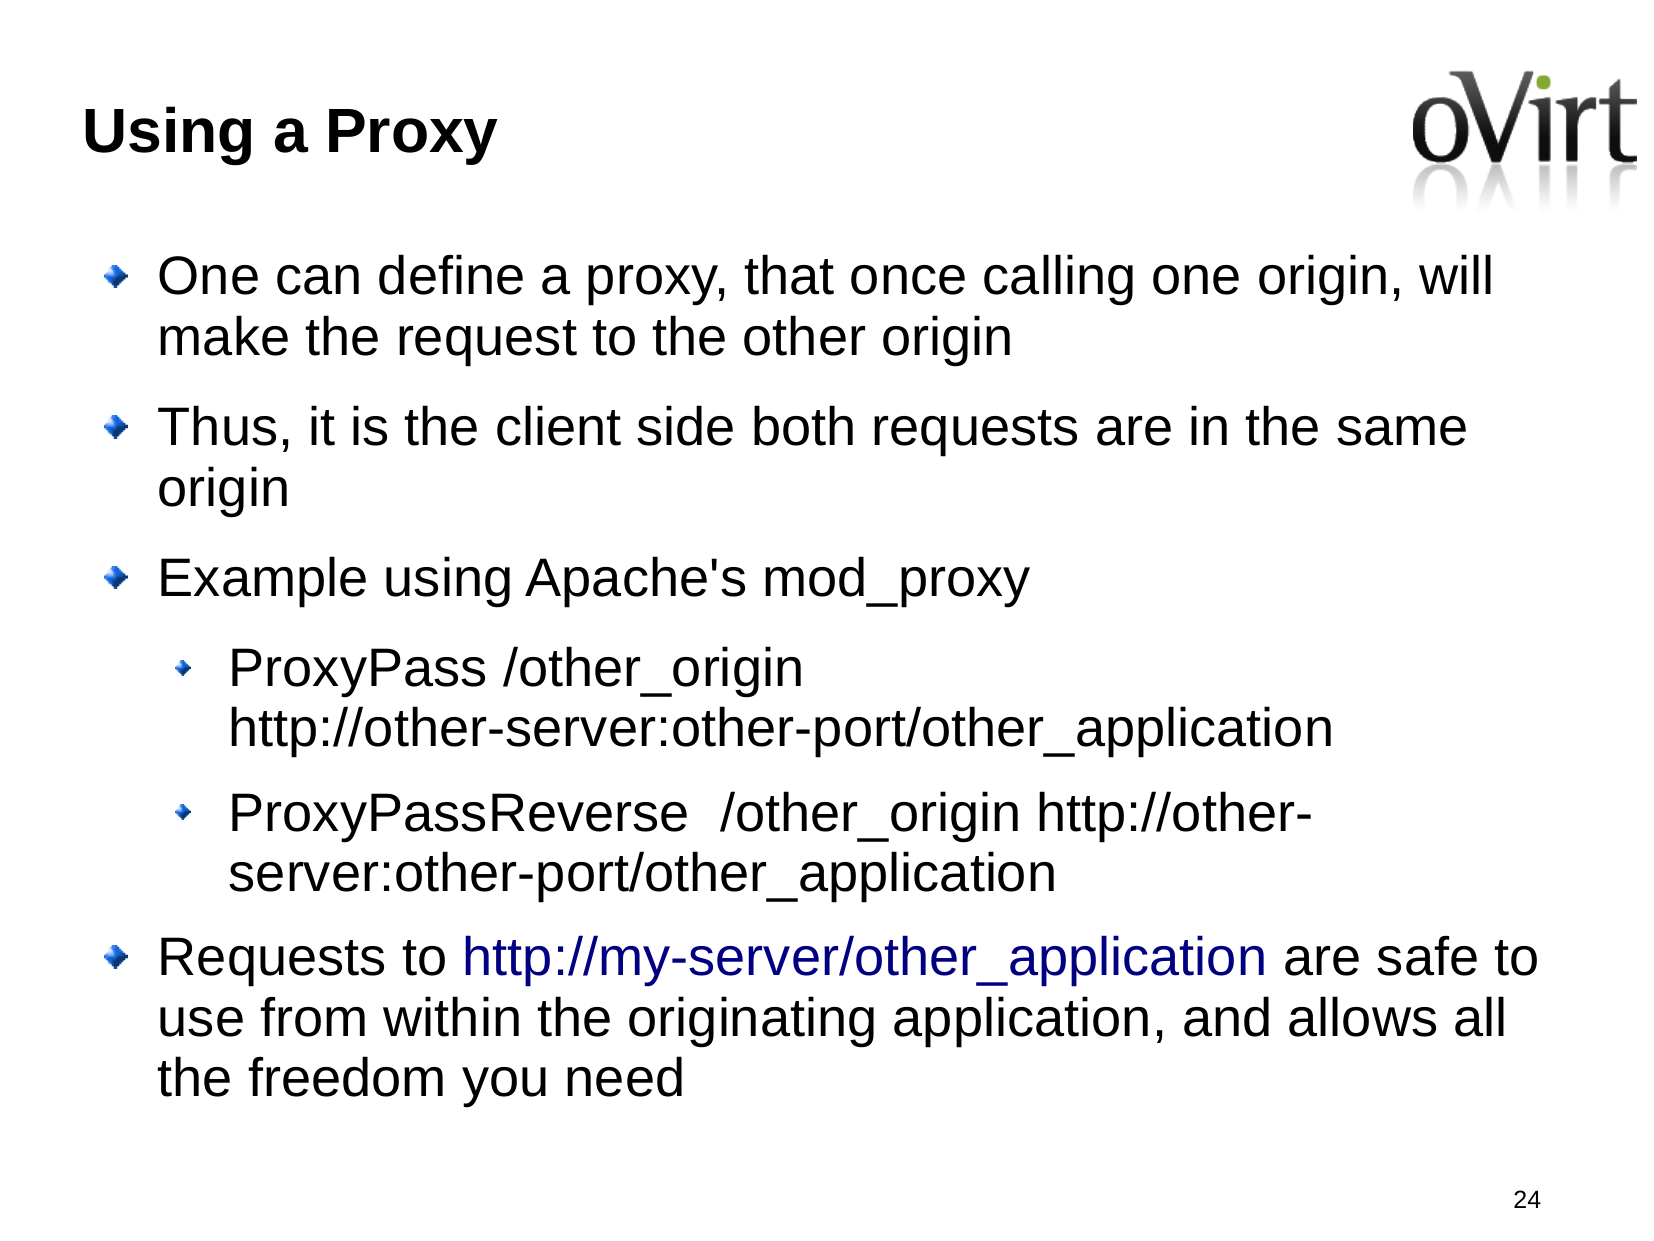

# Using a Proxy
One can define a proxy, that once calling one origin, will make the request to the other origin
Thus, it is the client side both requests are in the same origin
Example using Apache's mod_proxy
ProxyPass /other_origin http://other-server:other-port/other_application
ProxyPassReverse /other_origin http://other-server:other-port/other_application
Requests to http://my-server/other_application are safe to use from within the originating application, and allows all the freedom you need